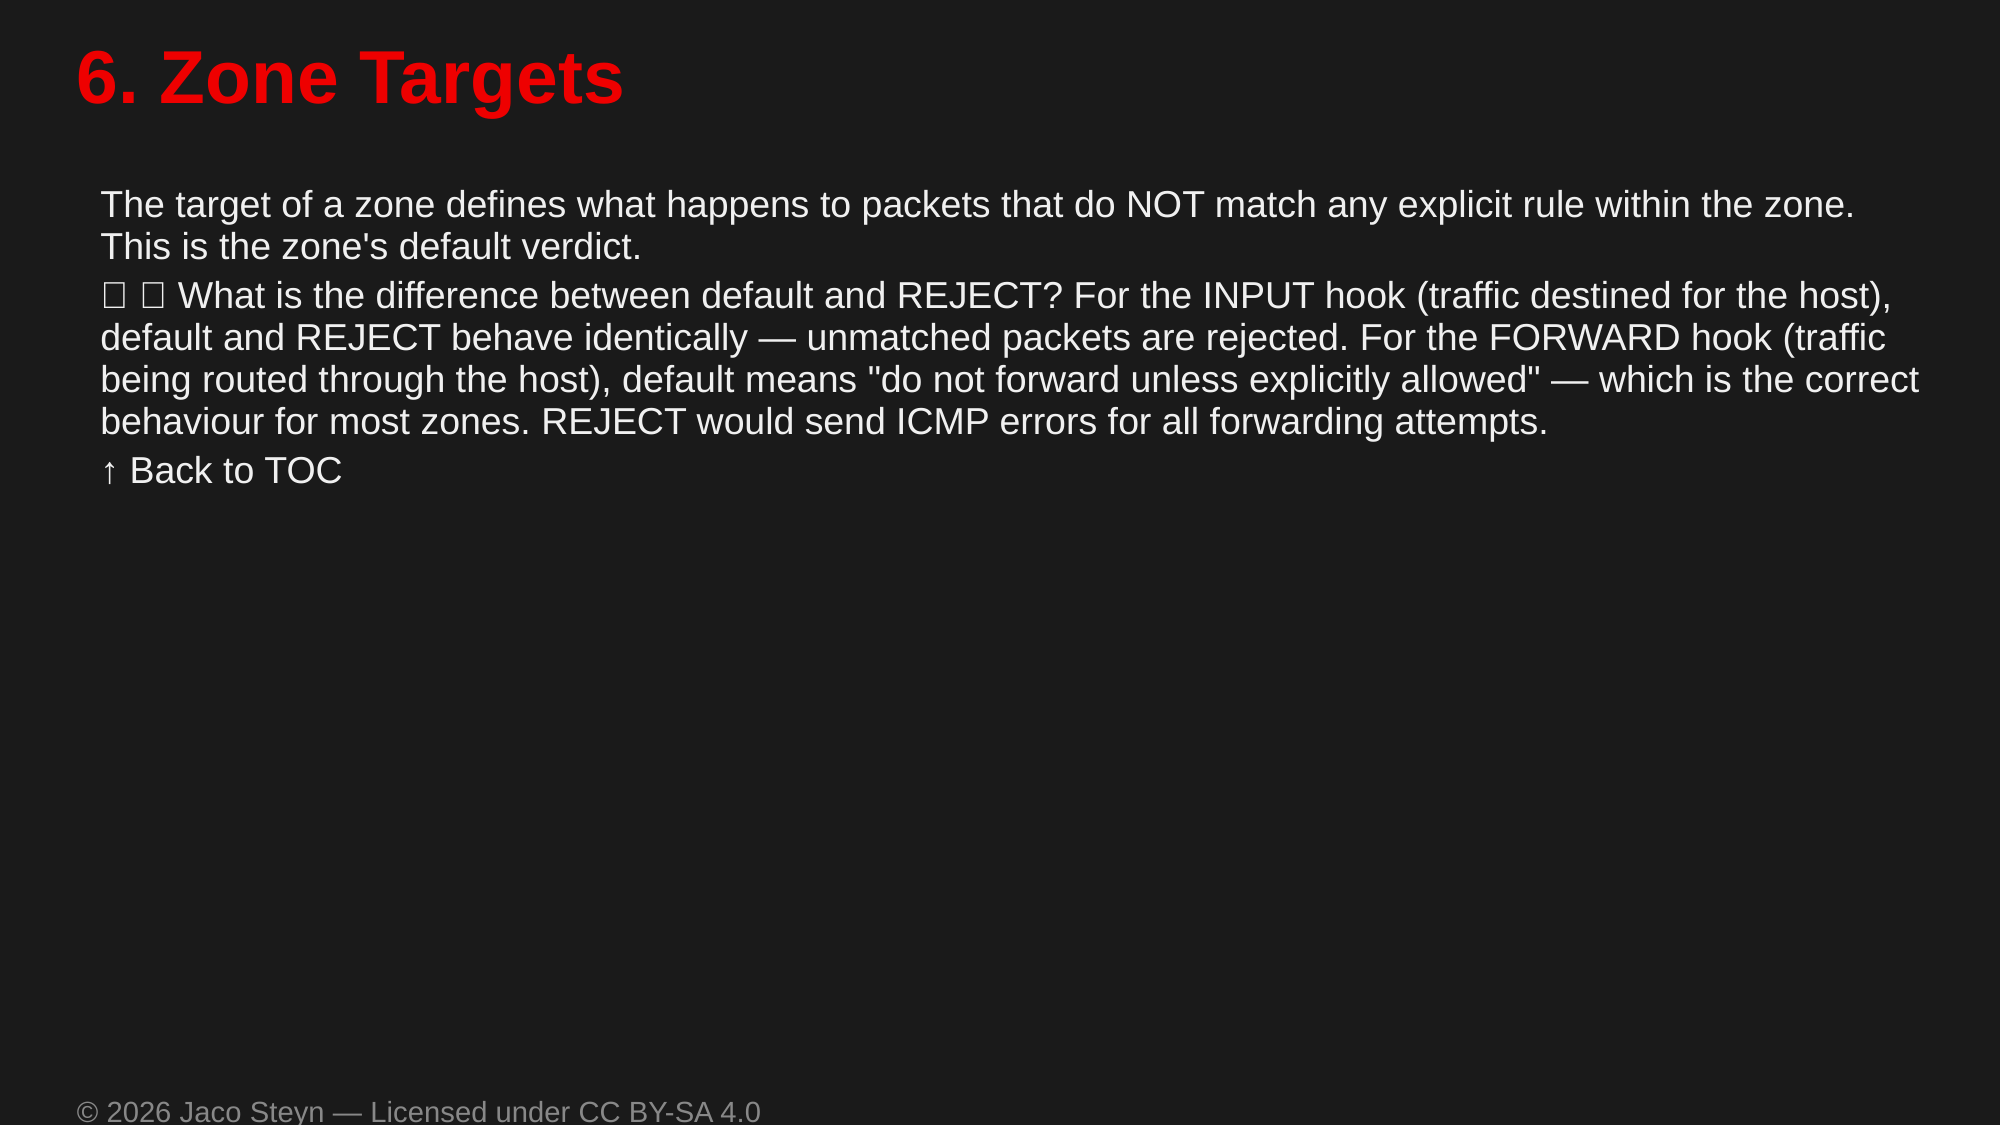

6. Zone Targets
The target of a zone defines what happens to packets that do NOT match any explicit rule within the zone. This is the zone's default verdict.
💡 💡 What is the difference between default and REJECT? For the INPUT hook (traffic destined for the host), default and REJECT behave identically — unmatched packets are rejected. For the FORWARD hook (traffic being routed through the host), default means "do not forward unless explicitly allowed" — which is the correct behaviour for most zones. REJECT would send ICMP errors for all forwarding attempts.
↑ Back to TOC
© 2026 Jaco Steyn — Licensed under CC BY-SA 4.0